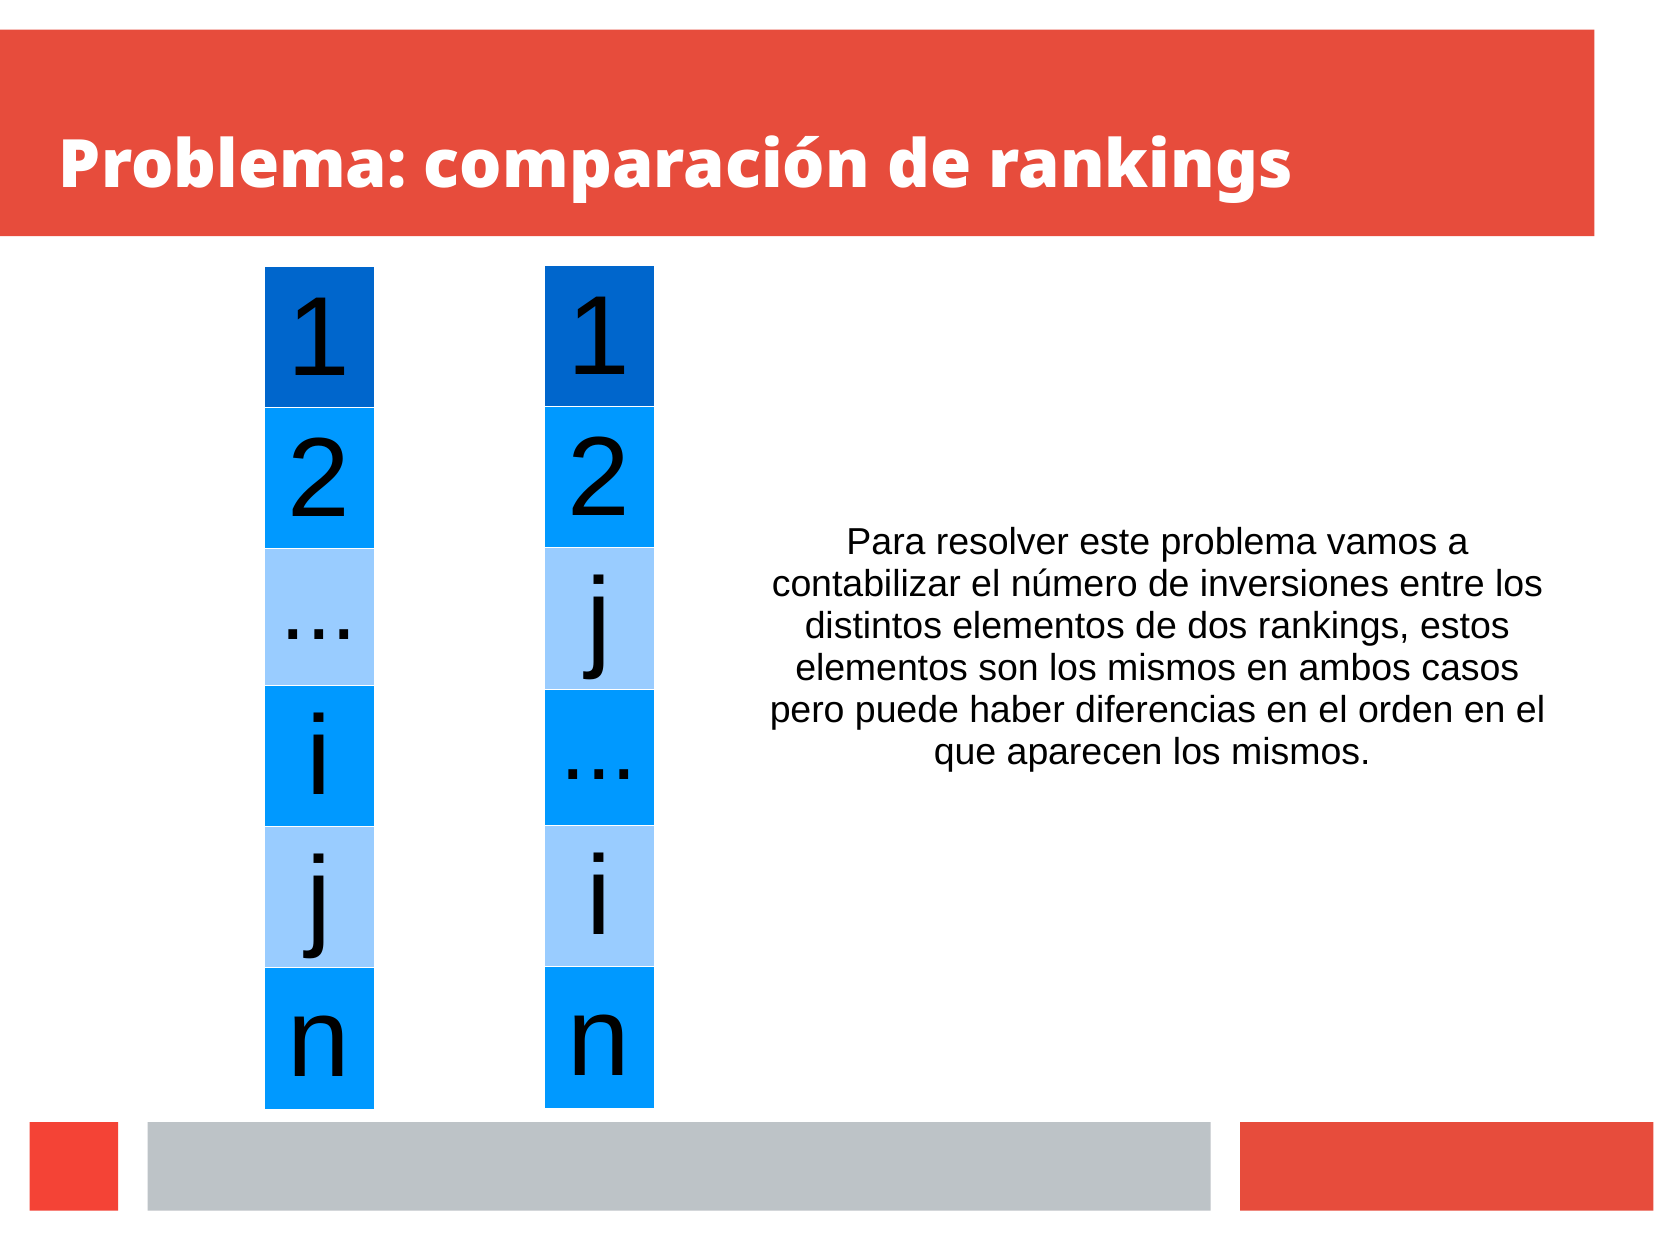

# Problema: comparación de rankings
| 1 |
| --- |
| 2 |
| j |
| ... |
| i |
| n |
| 1 |
| --- |
| 2 |
| ... |
| i |
| j |
| n |
Para resolver este problema vamos a contabilizar el número de inversiones entre los distintos elementos de dos rankings, estos elementos son los mismos en ambos casos pero puede haber diferencias en el orden en el que aparecen los mismos.